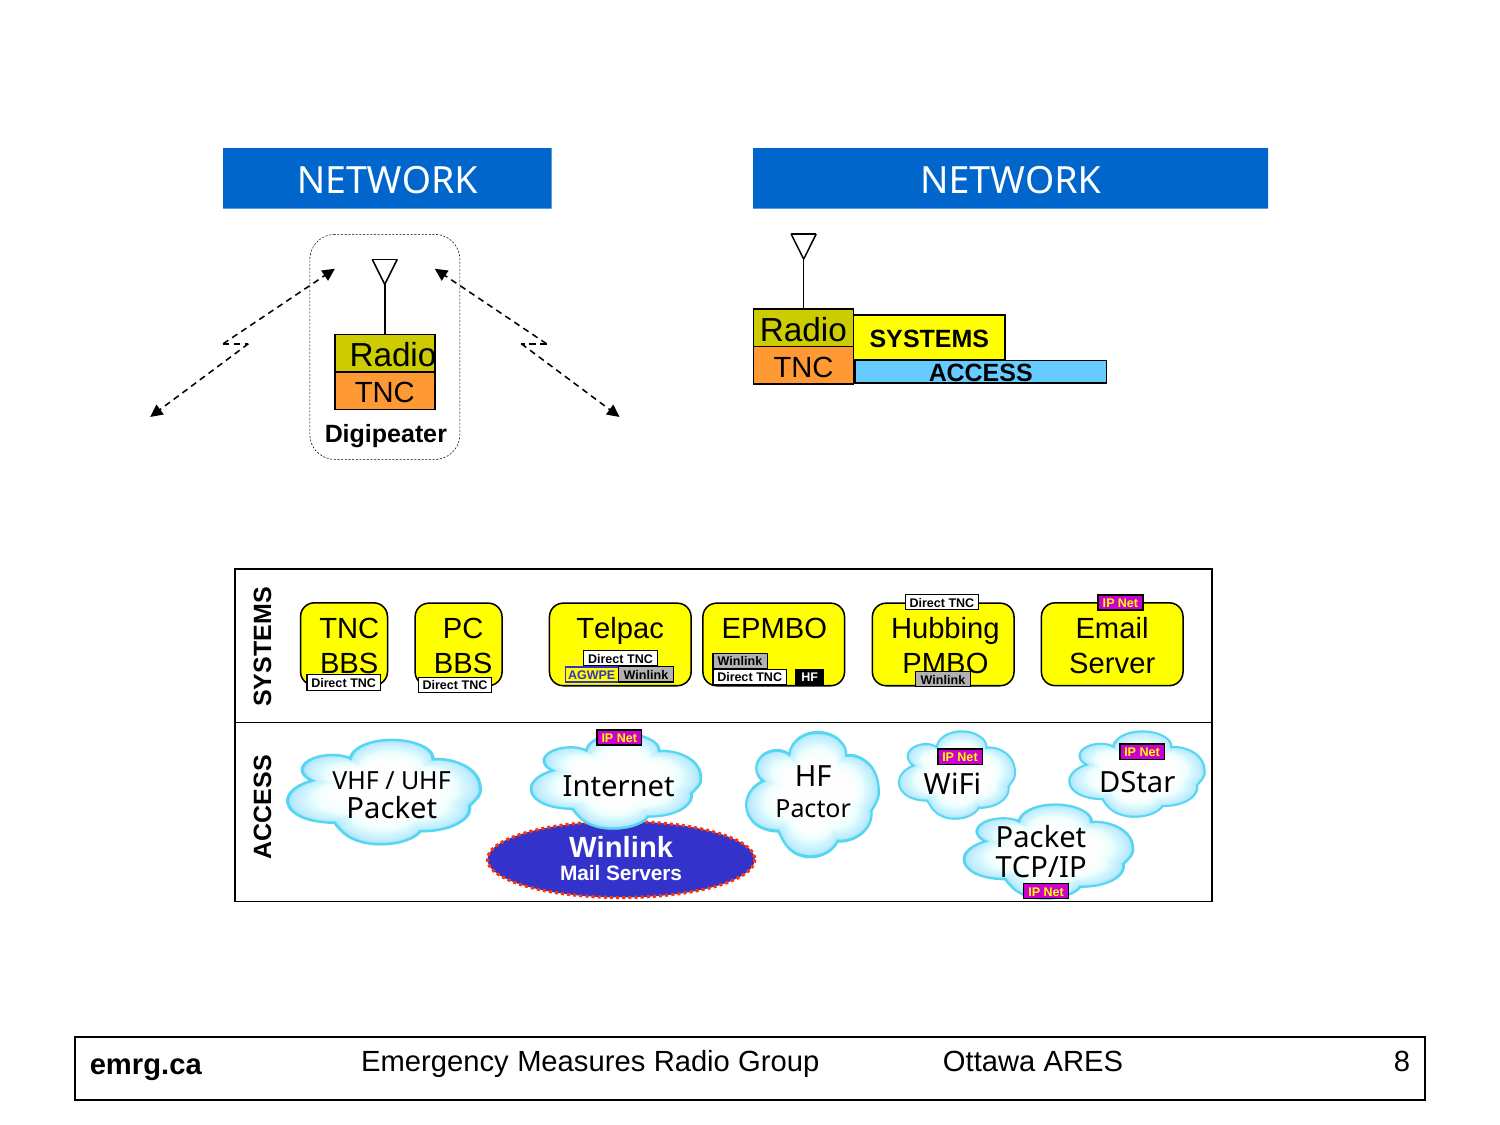

NETWORK
Radio
TNC
Digipeater
NETWORK
Radio
TNC
SYSTEMS
ACCESS
TNC
BBS
Email
Server
PC
BBS
Telpac
EPMBO
Hubbing
PMBO
SYSTEMS
Direct TNC
IP Net
Direct TNC
Winlink
AGWPE
Winlink
Direct TNC
HF
Winlink
Direct TNC
Direct TNC
IP Net
IP Net
IP Net
IP Net
HF
Pactor
WiFi
DStar
Internet
VHF / UHF
Packet
ACCESS
Packet TCP/IP
Winlink
Mail Servers
Emergency Measures Radio Group Ottawa ARES
8